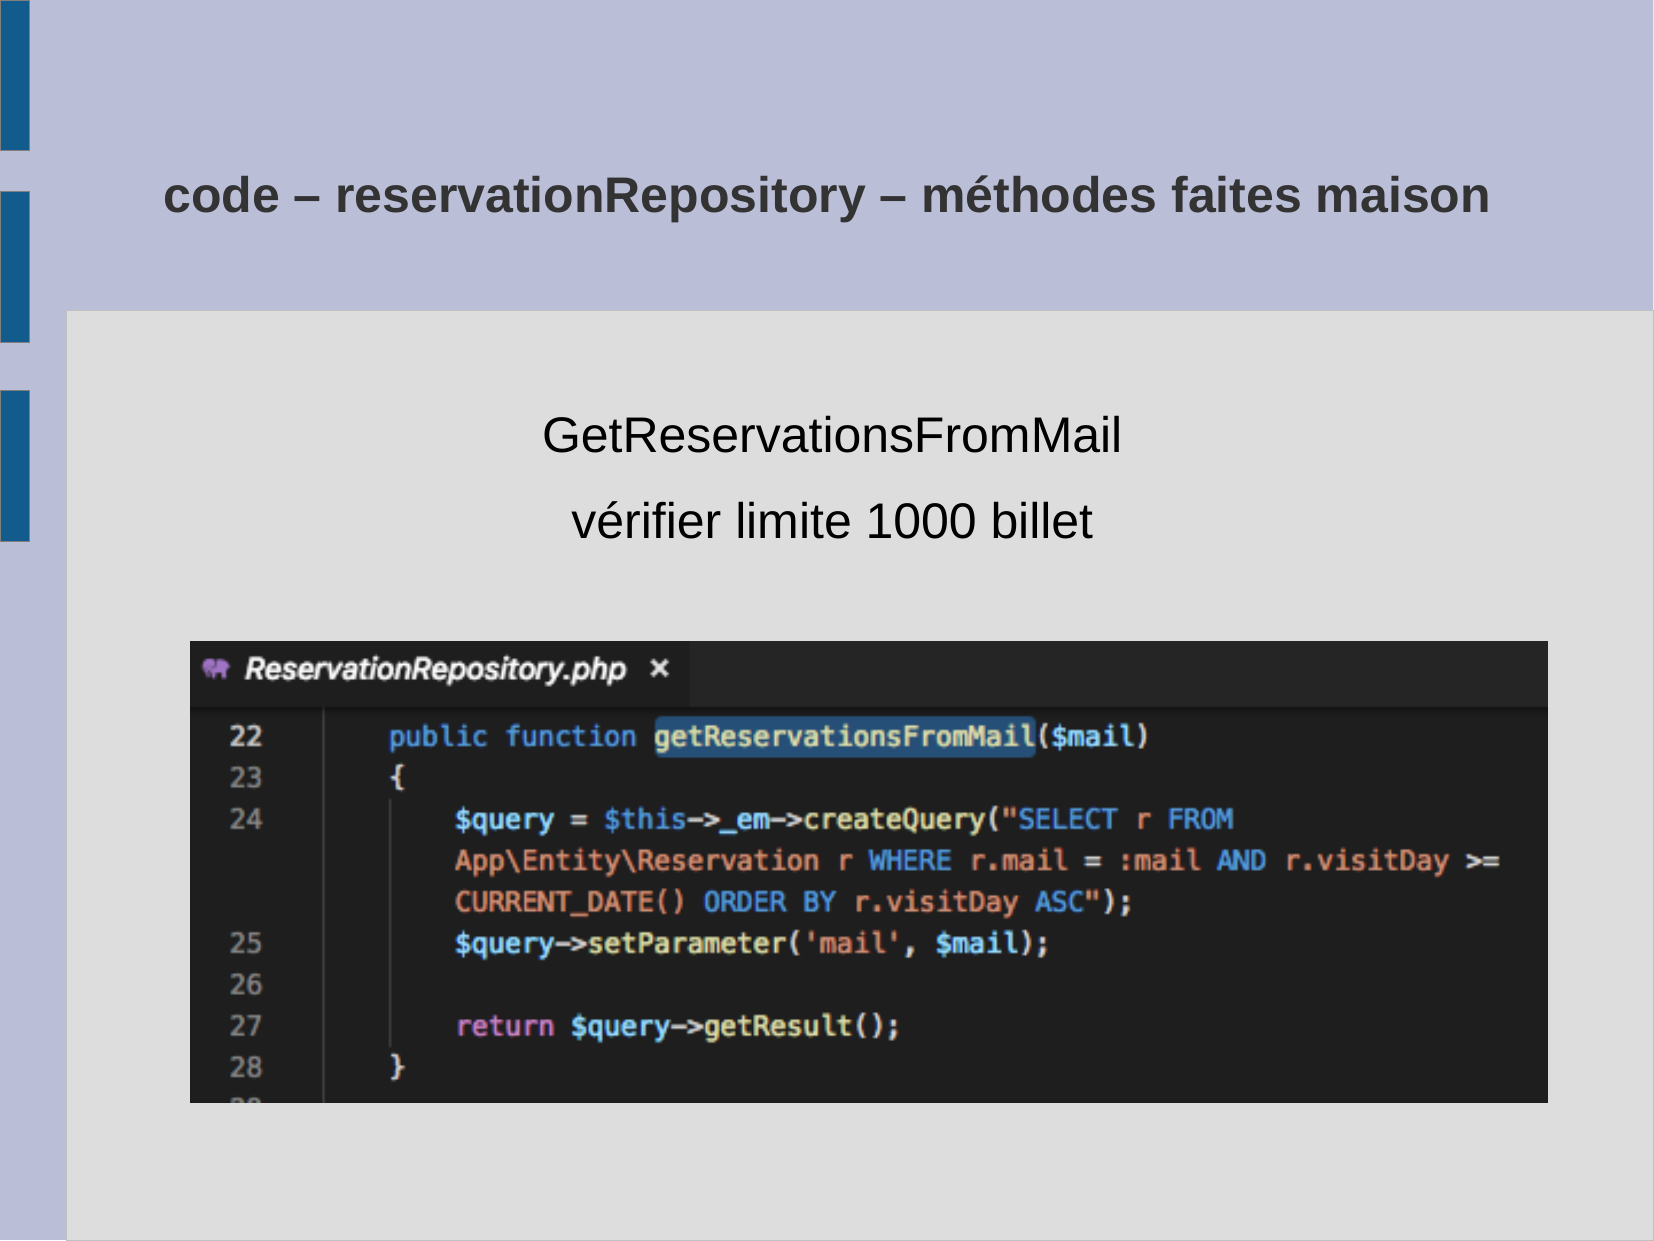

# code – reservationRepository – méthodes faites maison
GetReservationsFromMail
vérifier limite 1000 billet